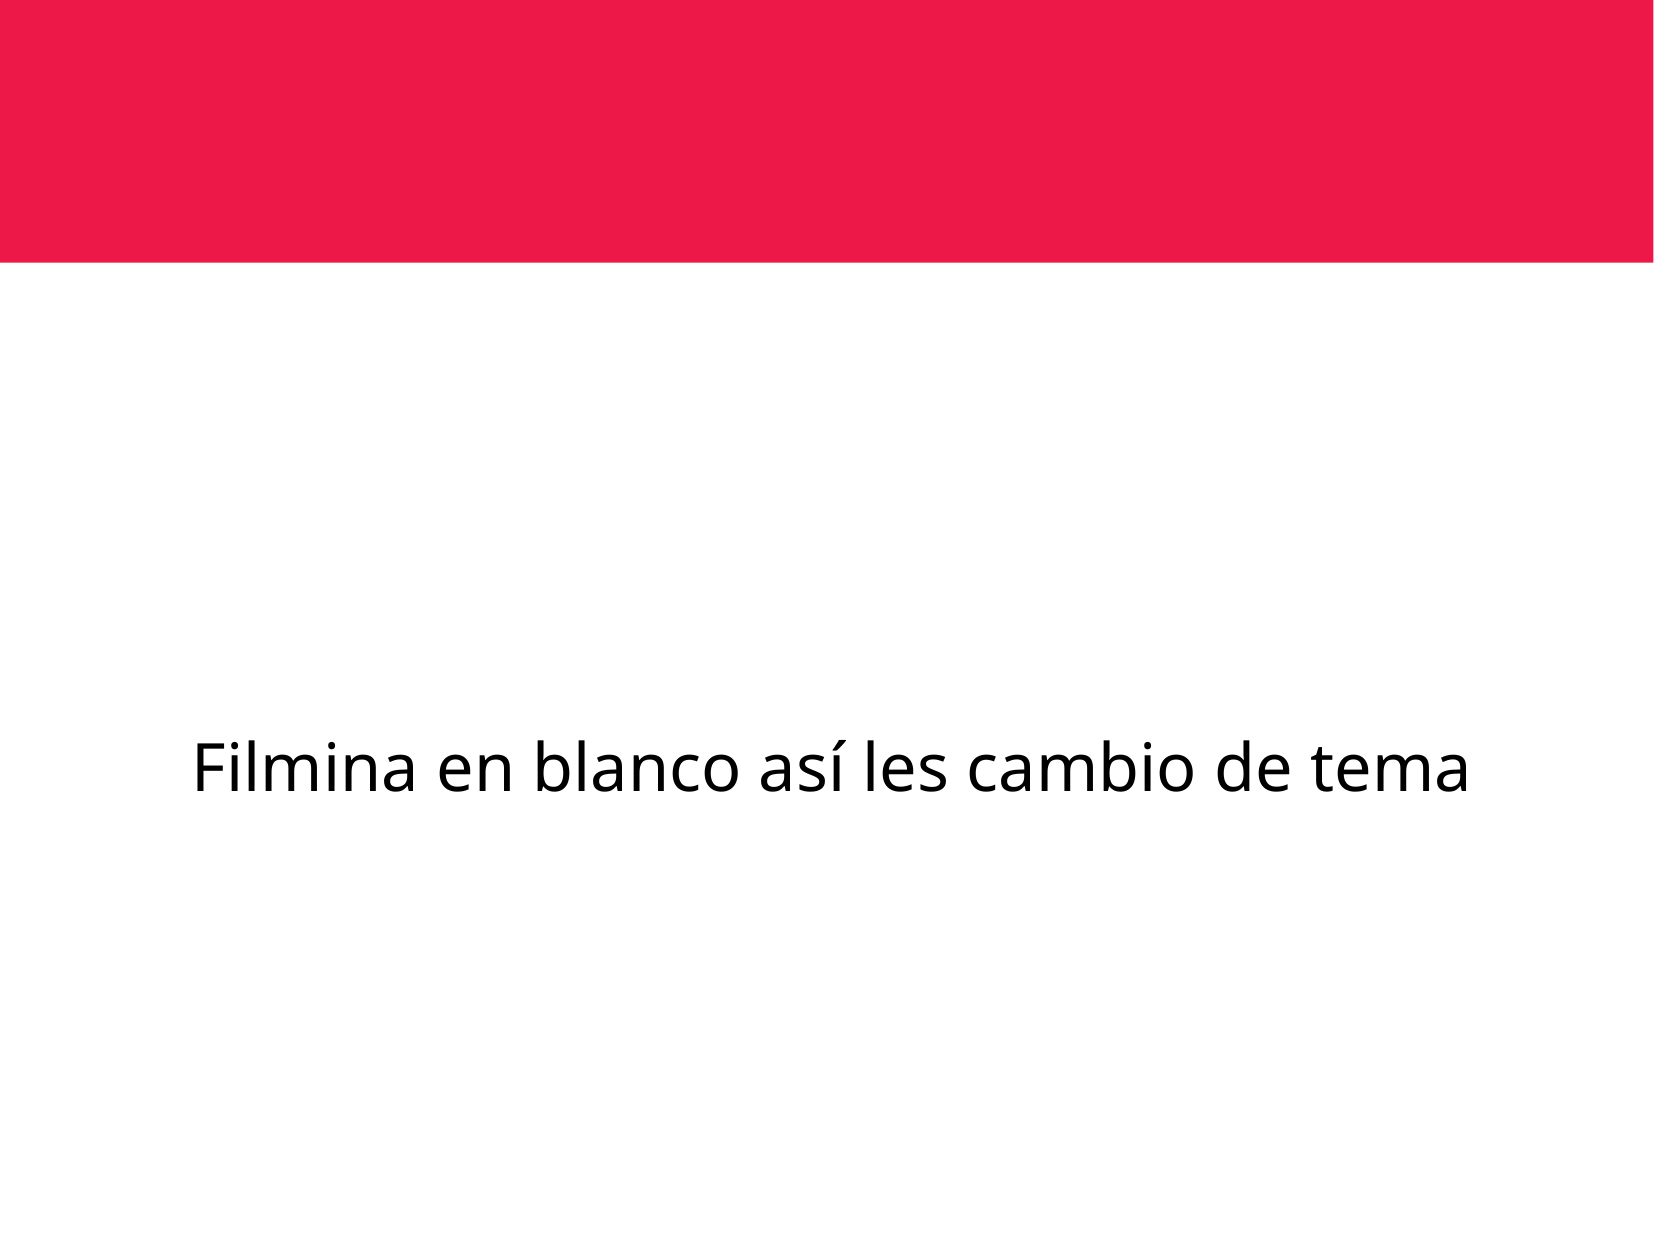

#
Filmina en blanco así les cambio de tema